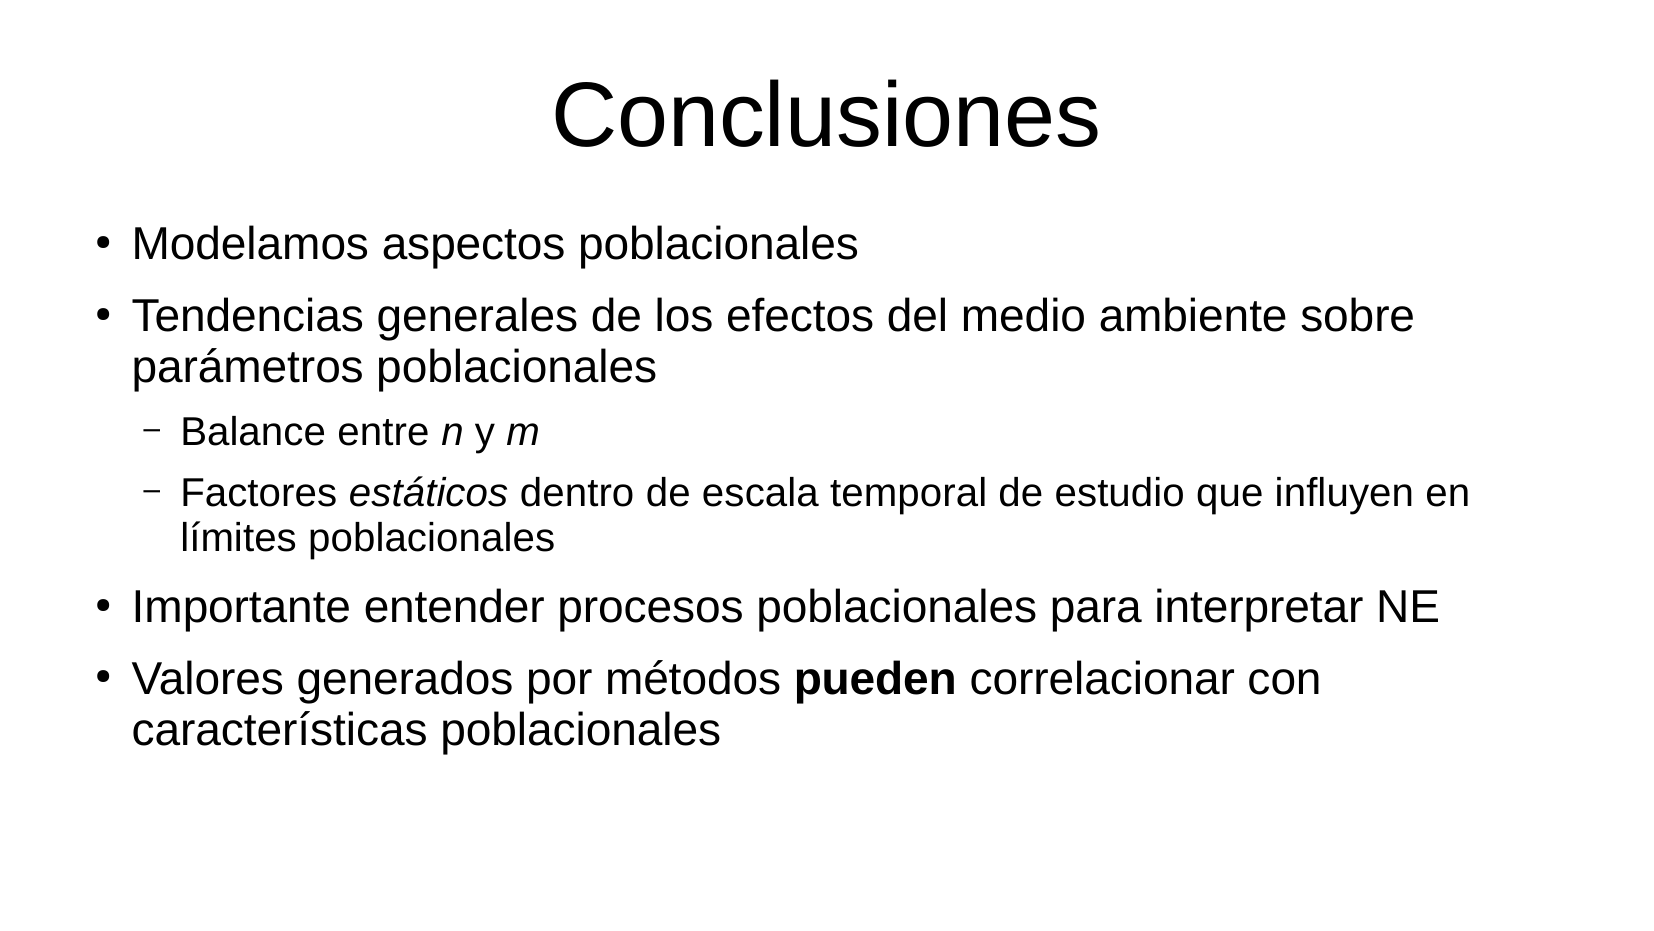

# Conclusiones
Modelamos aspectos poblacionales
Tendencias generales de los efectos del medio ambiente sobre parámetros poblacionales
Balance entre n y m
Factores estáticos dentro de escala temporal de estudio que influyen en límites poblacionales
Importante entender procesos poblacionales para interpretar NE
Valores generados por métodos pueden correlacionar con características poblacionales